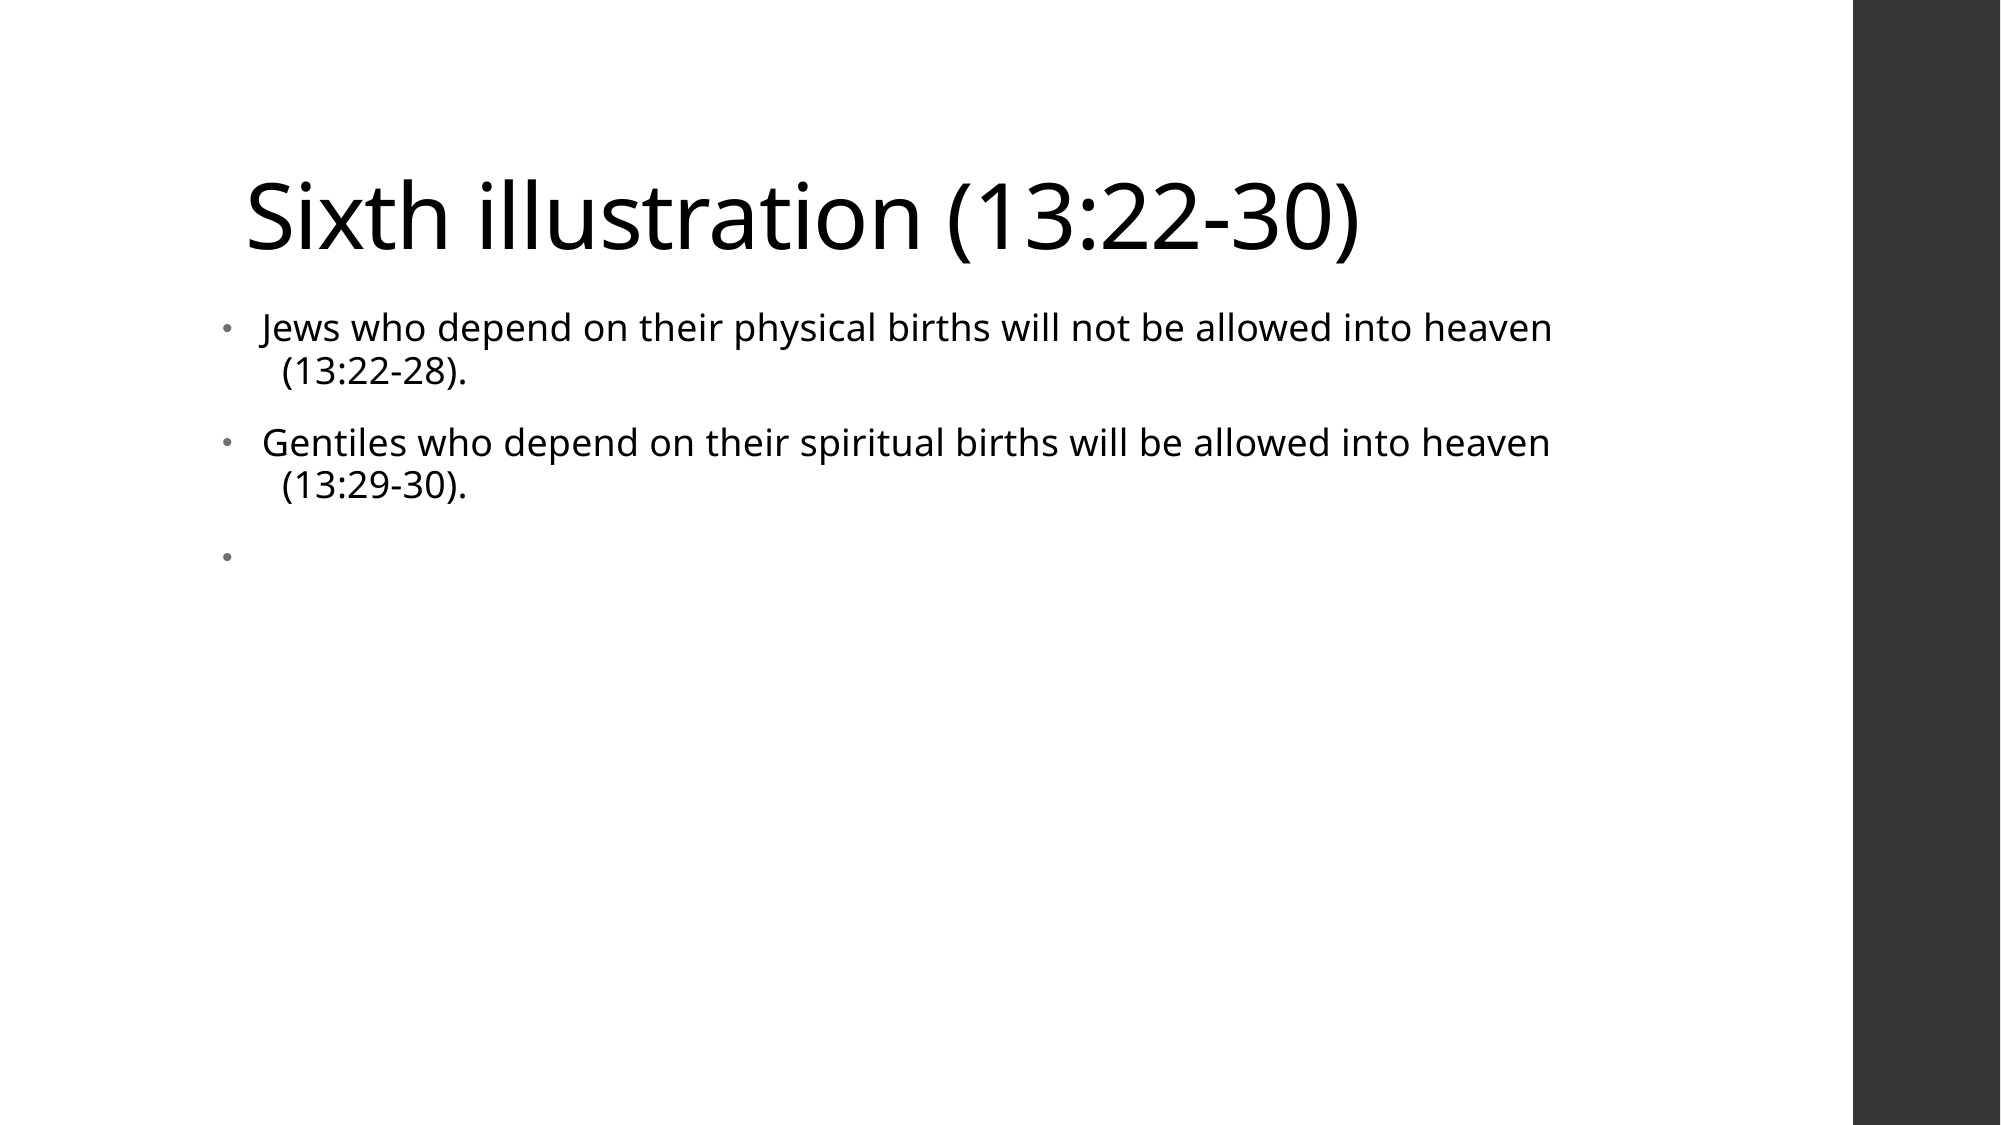

# Sixth illustration (13:22-30)
 Jews who depend on their physical births will not be allowed into heaven (13:22-28).
 Gentiles who depend on their spiritual births will be allowed into heaven (13:29-30).